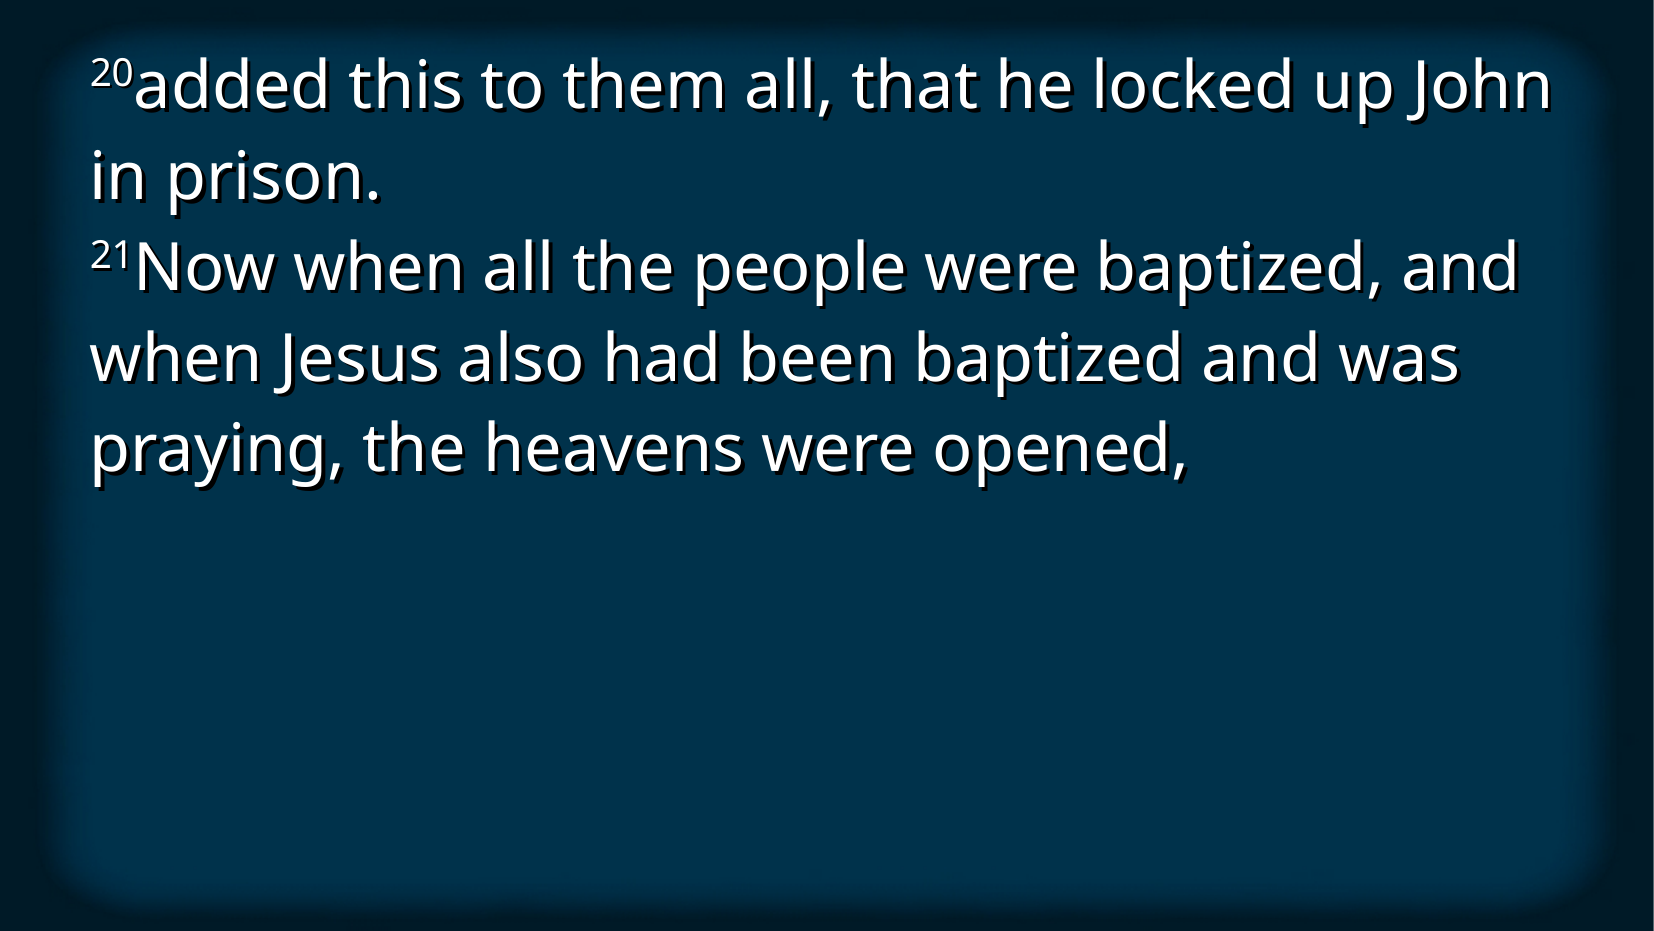

20added this to them all, that he locked up John in prison.
21Now when all the people were baptized, and when Jesus also had been baptized and was praying, the heavens were opened,